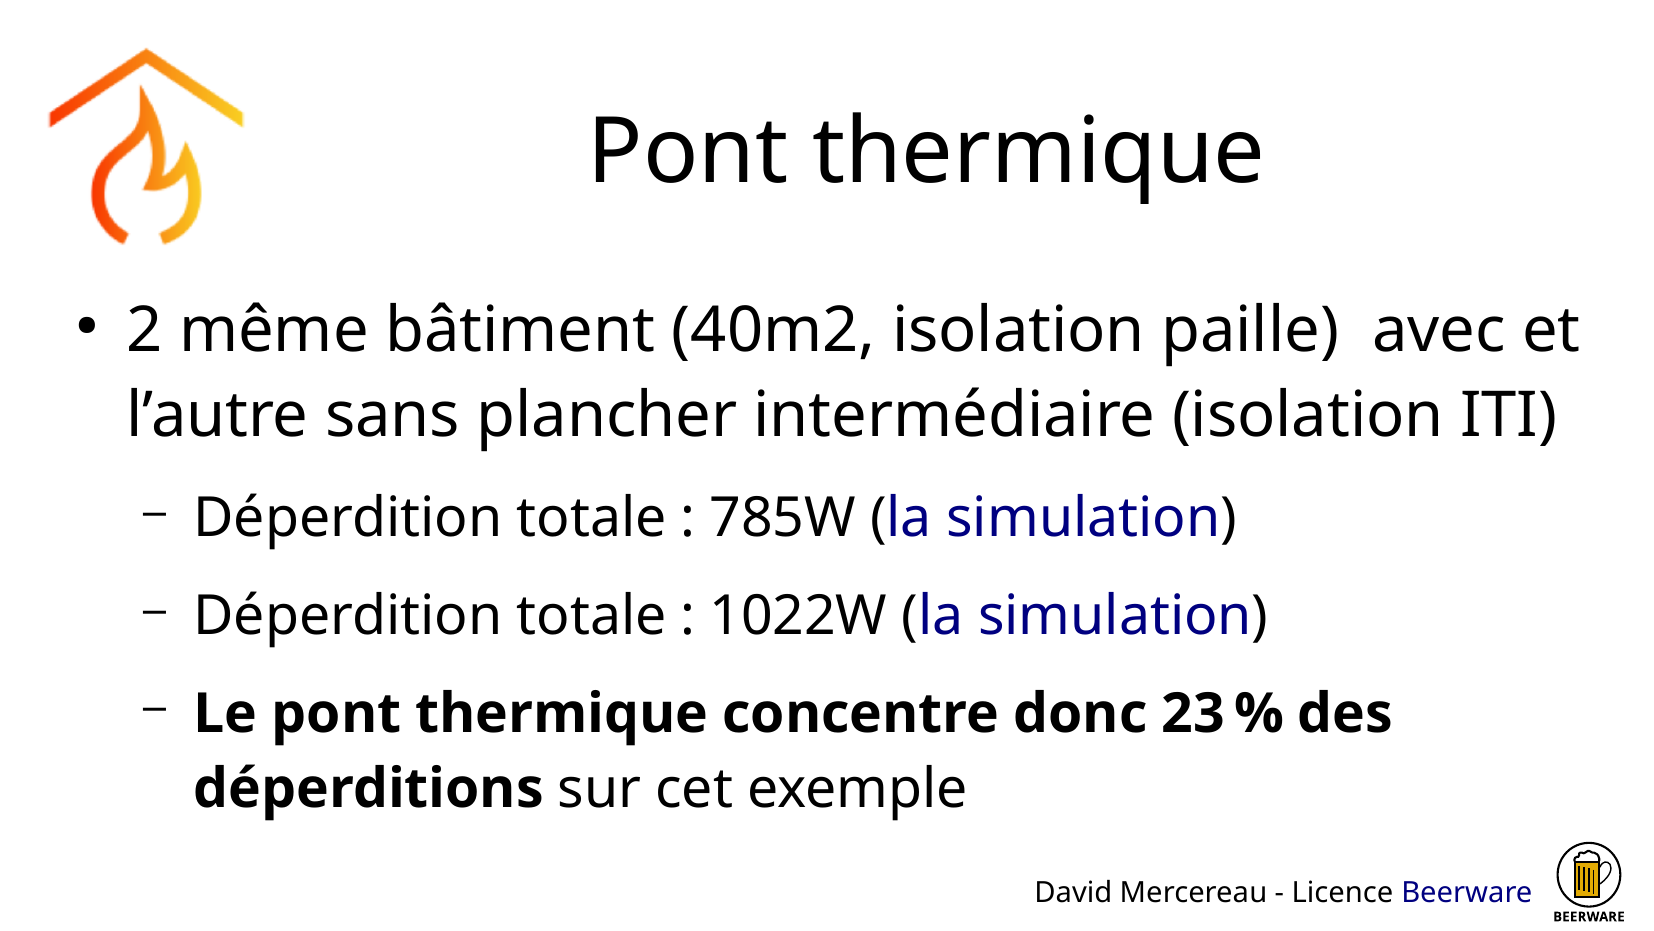

# Pont thermique
2 même bâtiment (40m2, isolation paille) avec et l’autre sans plancher intermédiaire (isolation ITI)
Déperdition totale : 785W (la simulation)
Déperdition totale : 1022W (la simulation)
Le pont thermique concentre donc 23 % des déperditions sur cet exemple